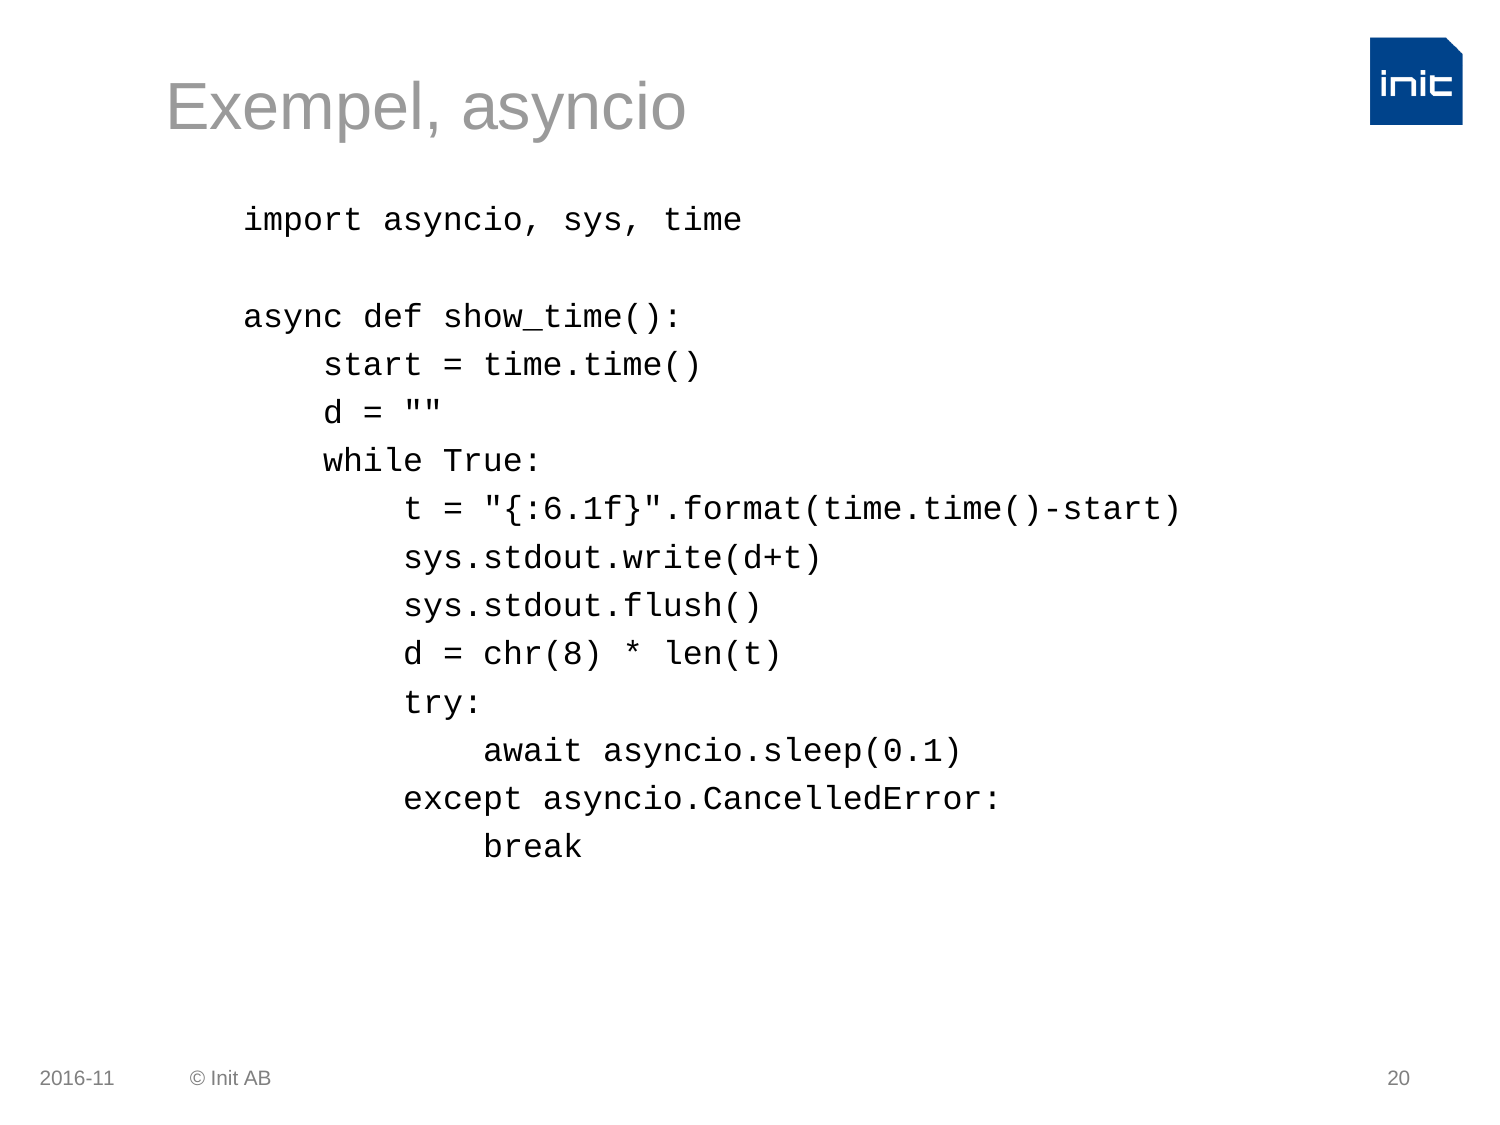

Exempel, asyncio
import asyncio, sys, time
async def show_time():
 start = time.time()
 d = ""
 while True:
 t = "{:6.1f}".format(time.time()-start)
 sys.stdout.write(d+t)
 sys.stdout.flush()
 d = chr(8) * len(t)
 try:
 await asyncio.sleep(0.1)
 except asyncio.CancelledError:
 break
2016-11
© Init AB